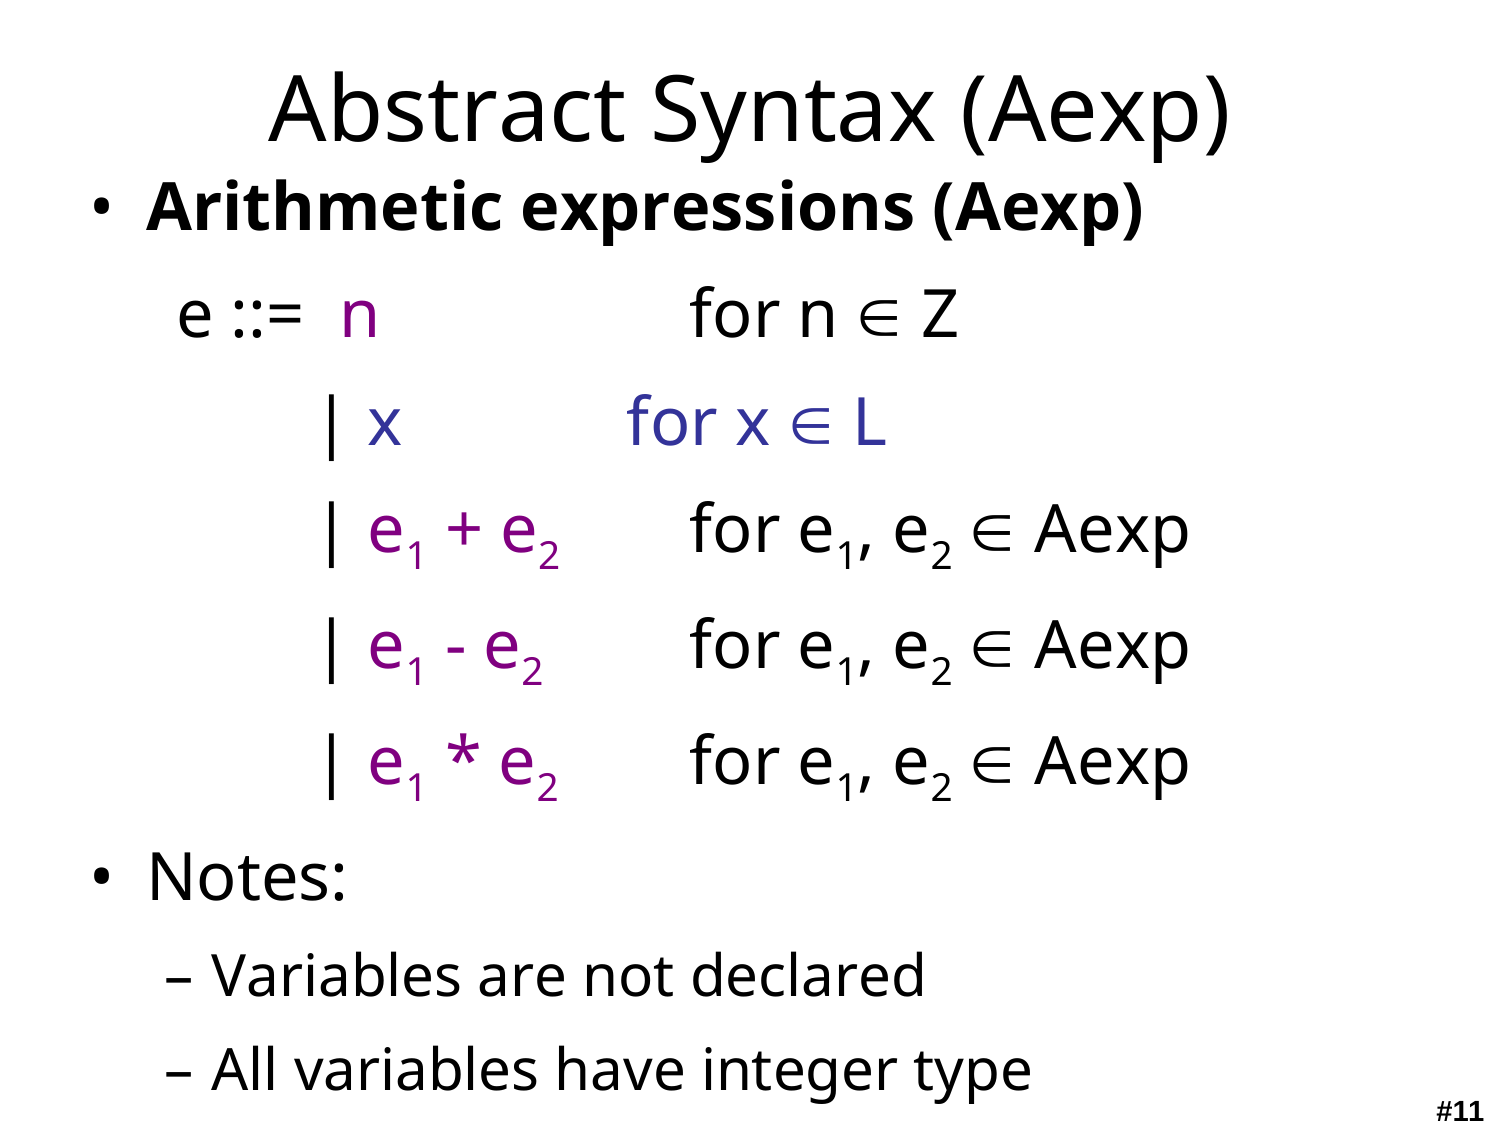

# Abstract Syntax (Aexp)
Arithmetic expressions (Aexp)
 e ::= n 	for n  Z
 | x for x  L
 | e1 + e2 	for e1, e2  Aexp
 | e1 - e2 	for e1, e2  Aexp
 | e1 * e2 	for e1, e2  Aexp
Notes:
Variables are not declared
All variables have integer type
No side-effects (in expressions)
11